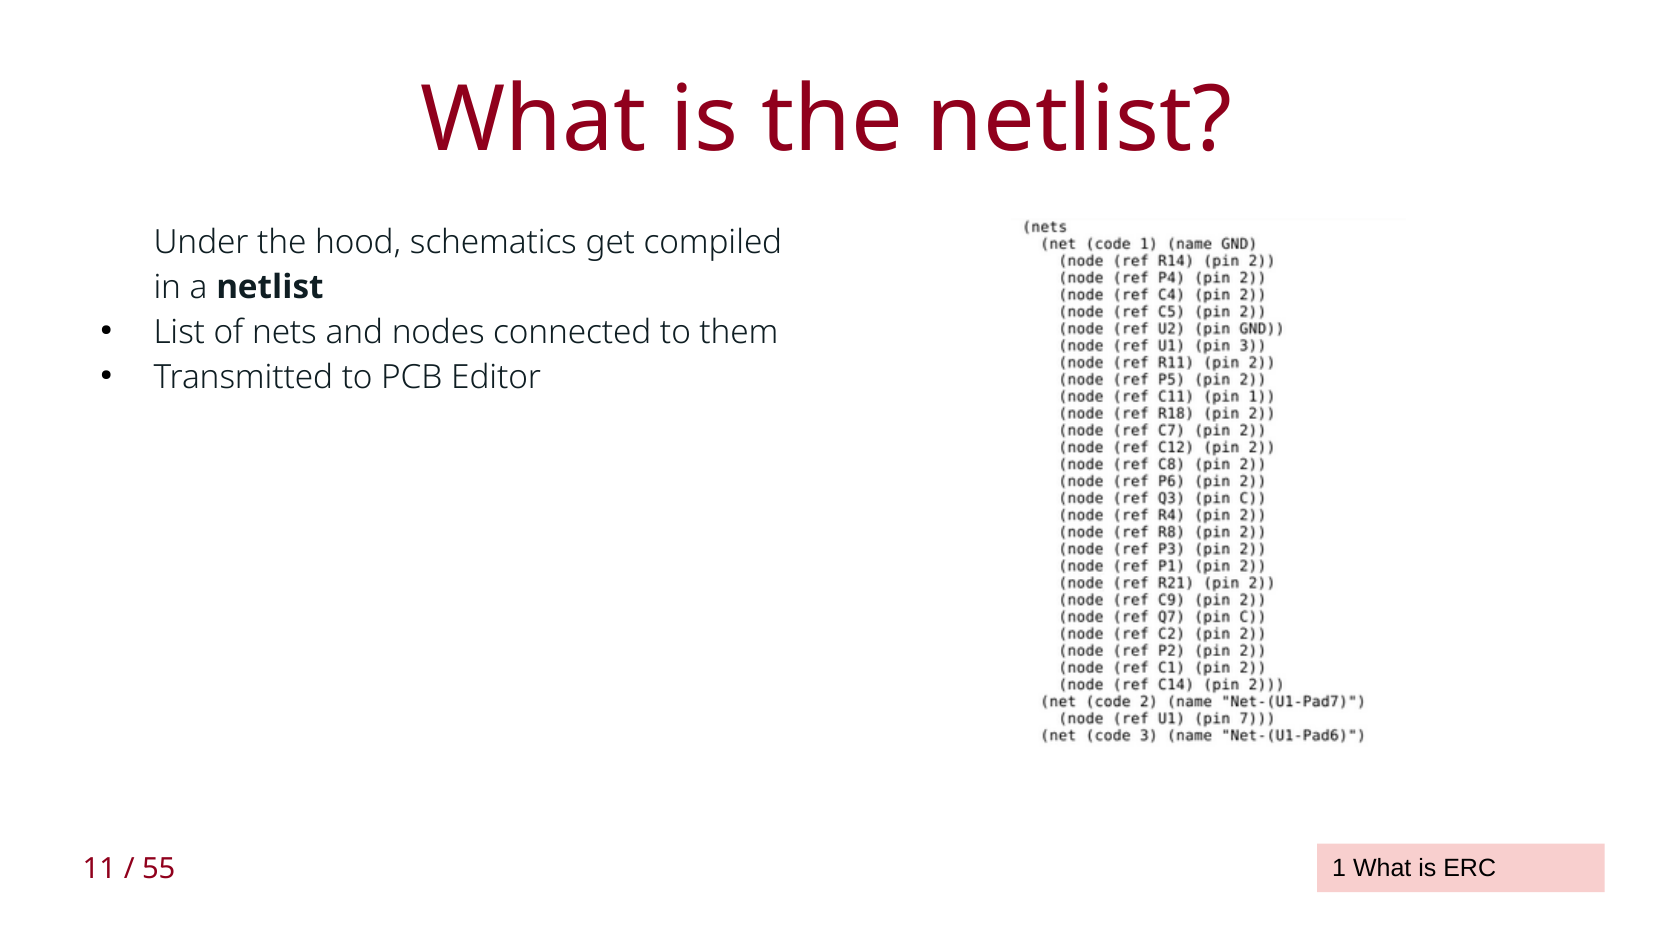

# What is the netlist?
Under the hood, schematics get compiled in a netlist
List of nets and nodes connected to them
Transmitted to PCB Editor
1 What is ERC
11